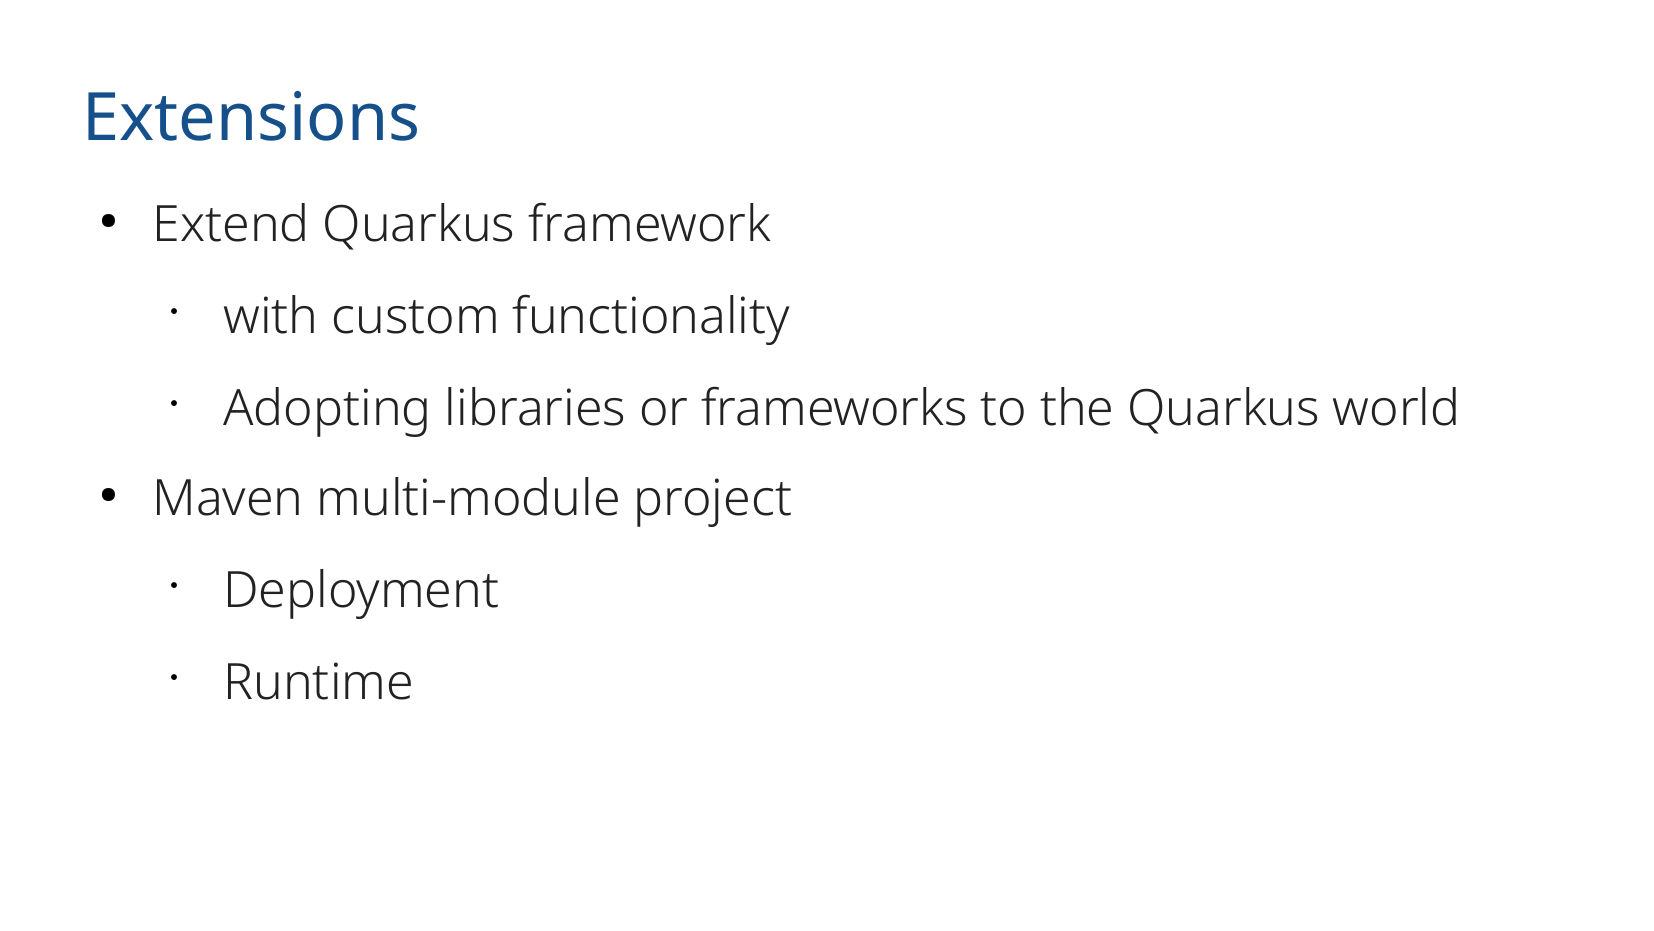

# Extensions
Extend Quarkus framework
with custom functionality
Adopting libraries or frameworks to the Quarkus world
Maven multi-module project
Deployment
Runtime